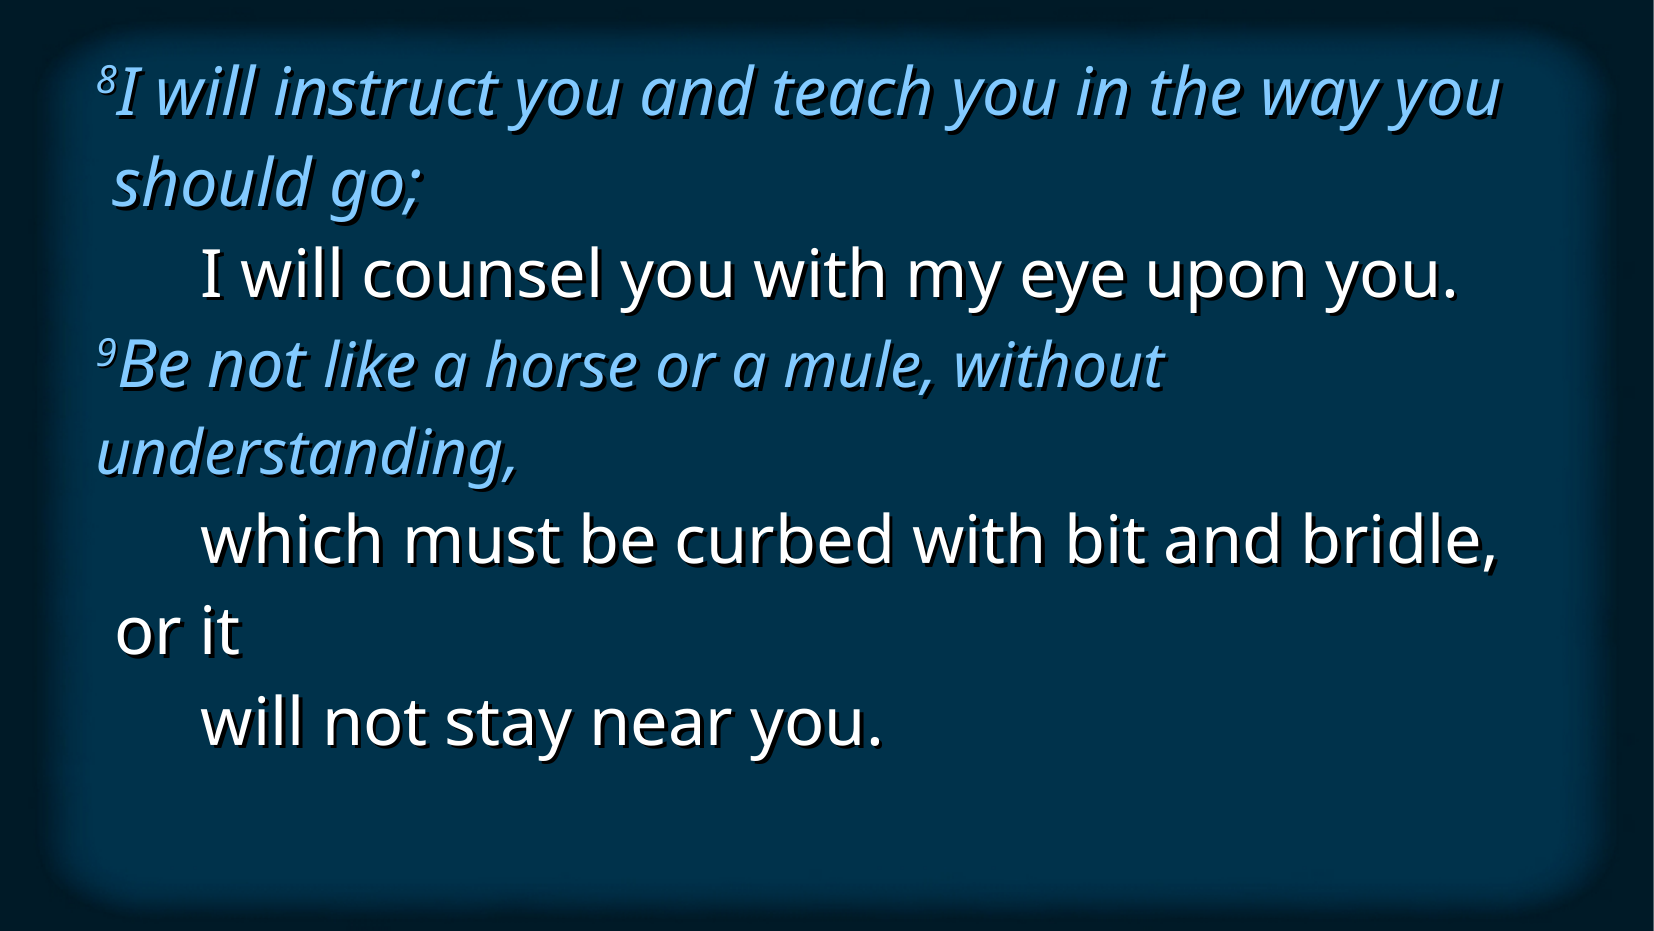

8I will instruct you and teach you in the way you
 should go;
 I will counsel you with my eye upon you.
9Be not like a horse or a mule, without understanding,
 which must be curbed with bit and bridle, or it
 will not stay near you.